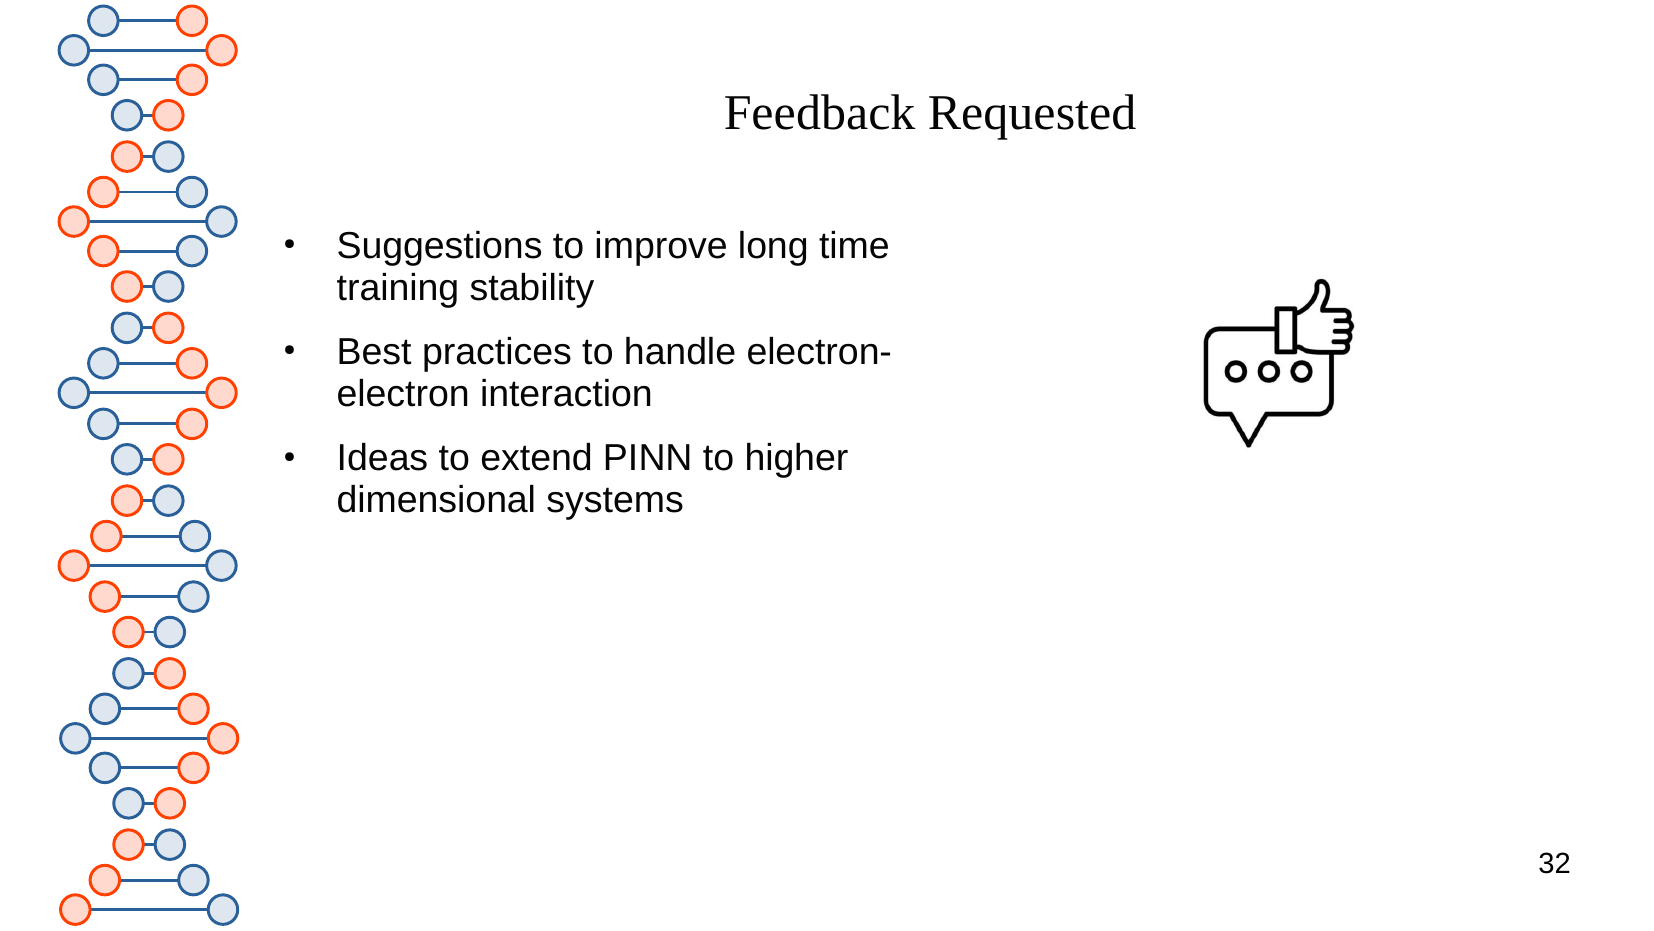

# Feedback Requested
Suggestions to improve long time training stability
Best practices to handle electron-electron interaction
Ideas to extend PINN to higher dimensional systems
32